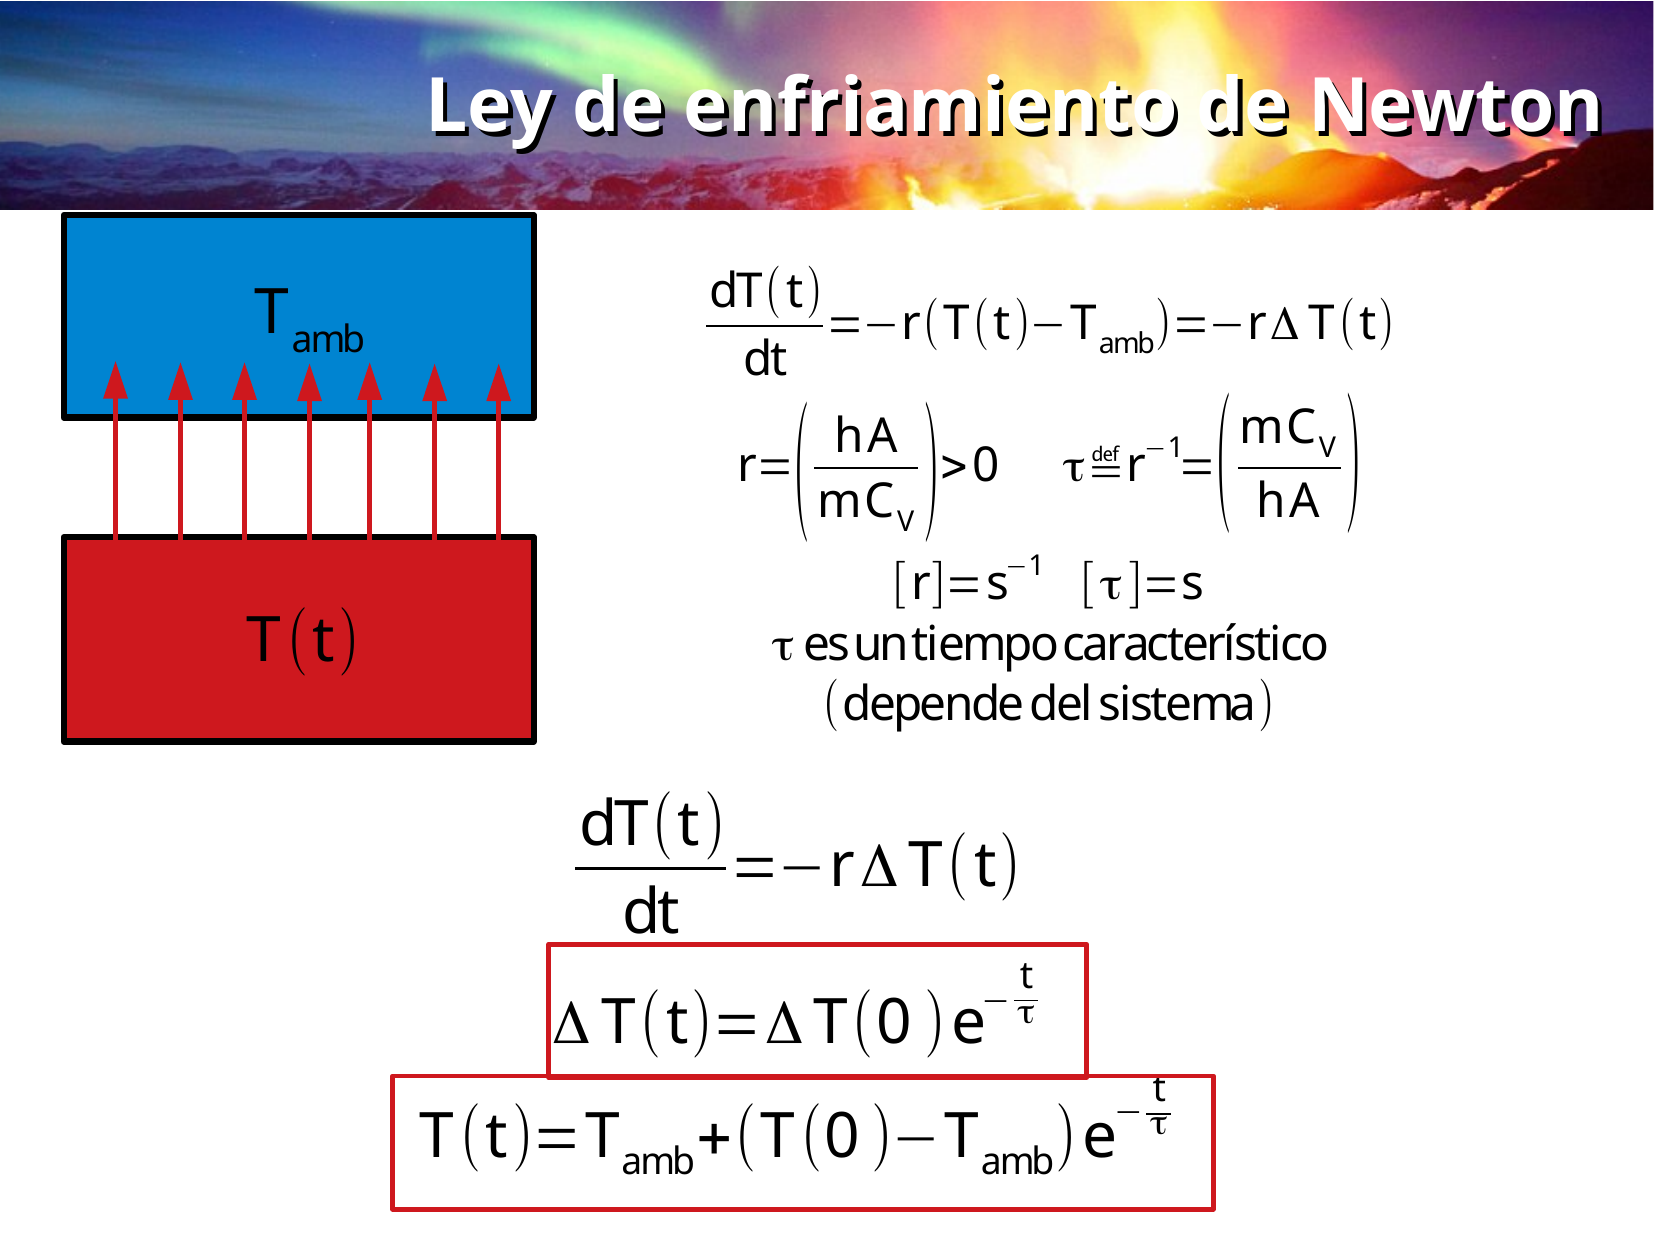

# Ley de enfriamiento de Newton
May 28, 2019
H. Asorey - F3B 2019
16